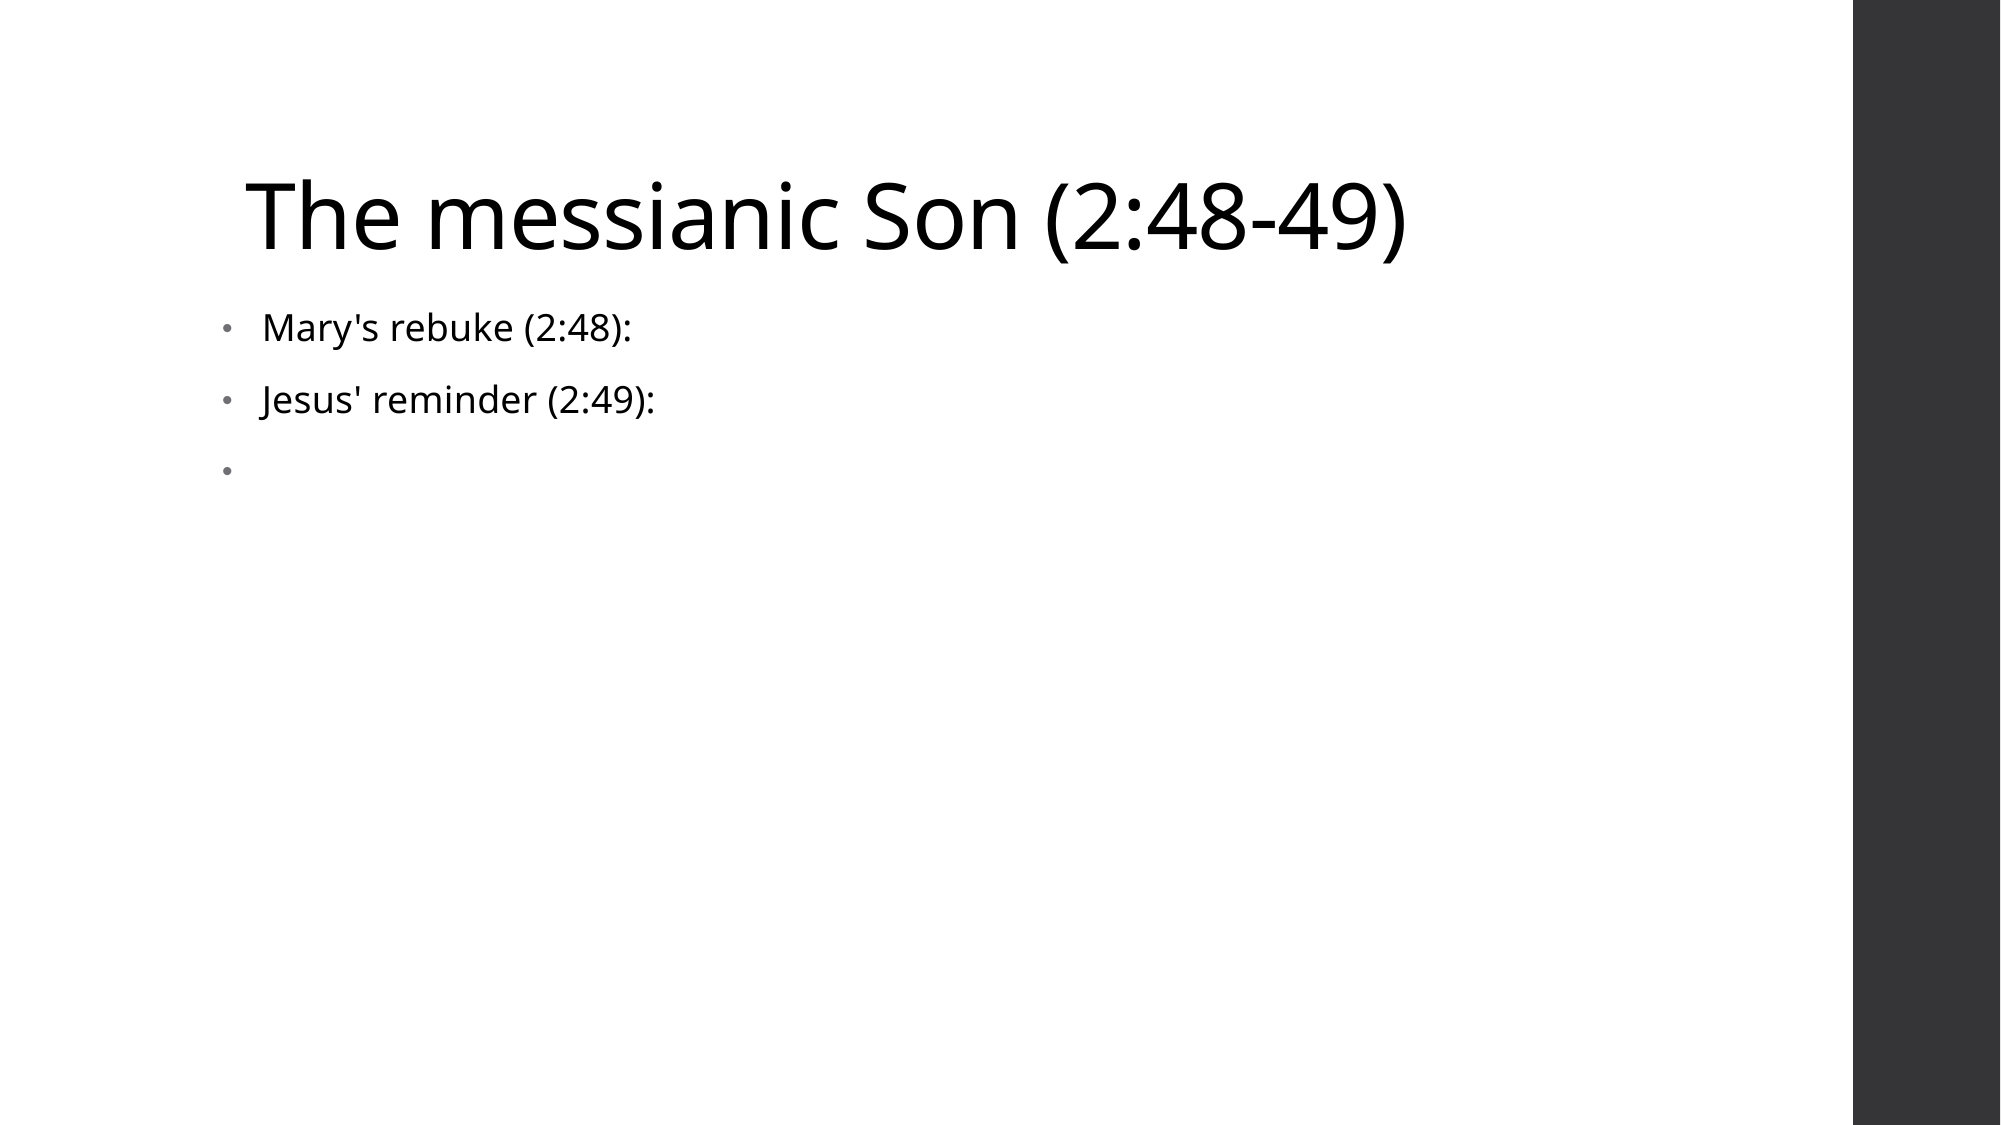

# The messianic Son (2:48-49)
 Mary's rebuke (2:48):
 Jesus' reminder (2:49):